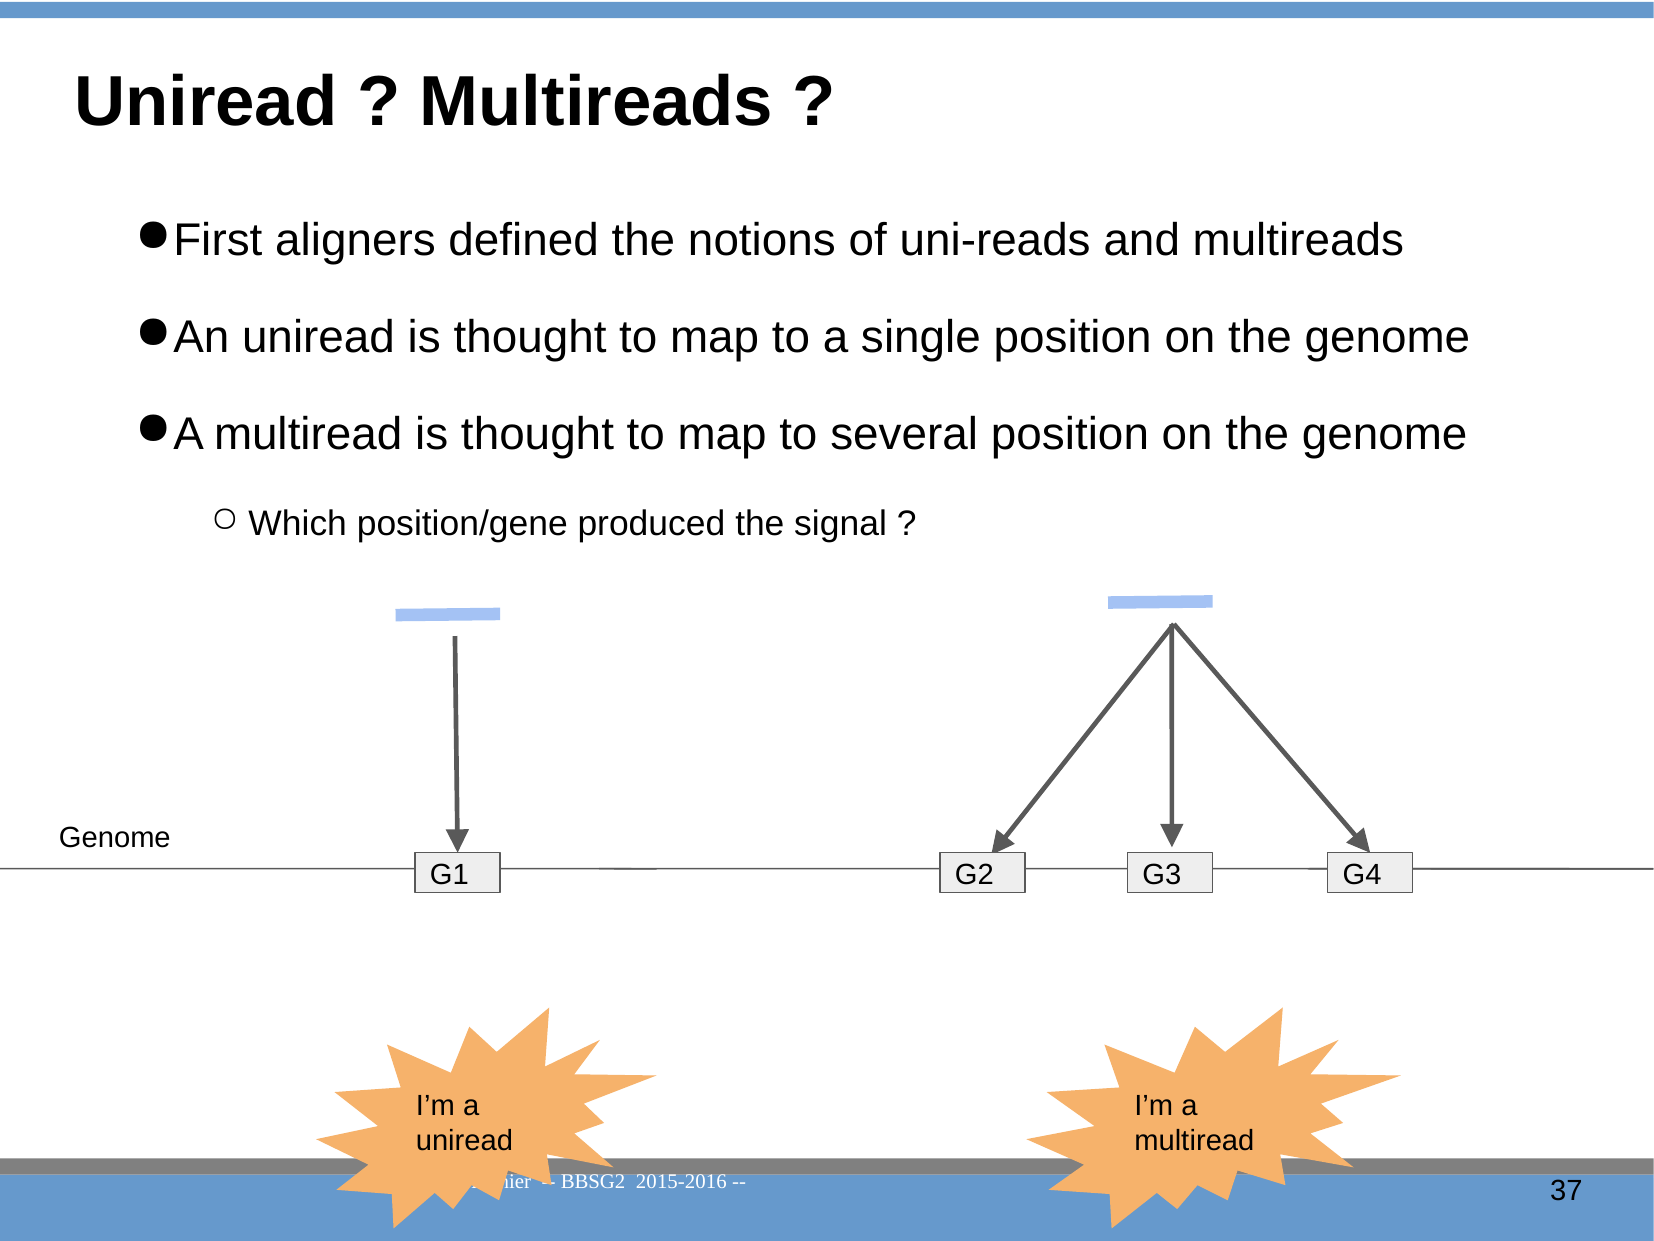

# Uniread ? Multireads ?
First aligners defined the notions of uni-reads and multireads
An uniread is thought to map to a single position on the genome
A multiread is thought to map to several position on the genome
Which position/gene produced the signal ?
Genome
G1
G2
G3
G4
I’m a uniread
I’m a multiread